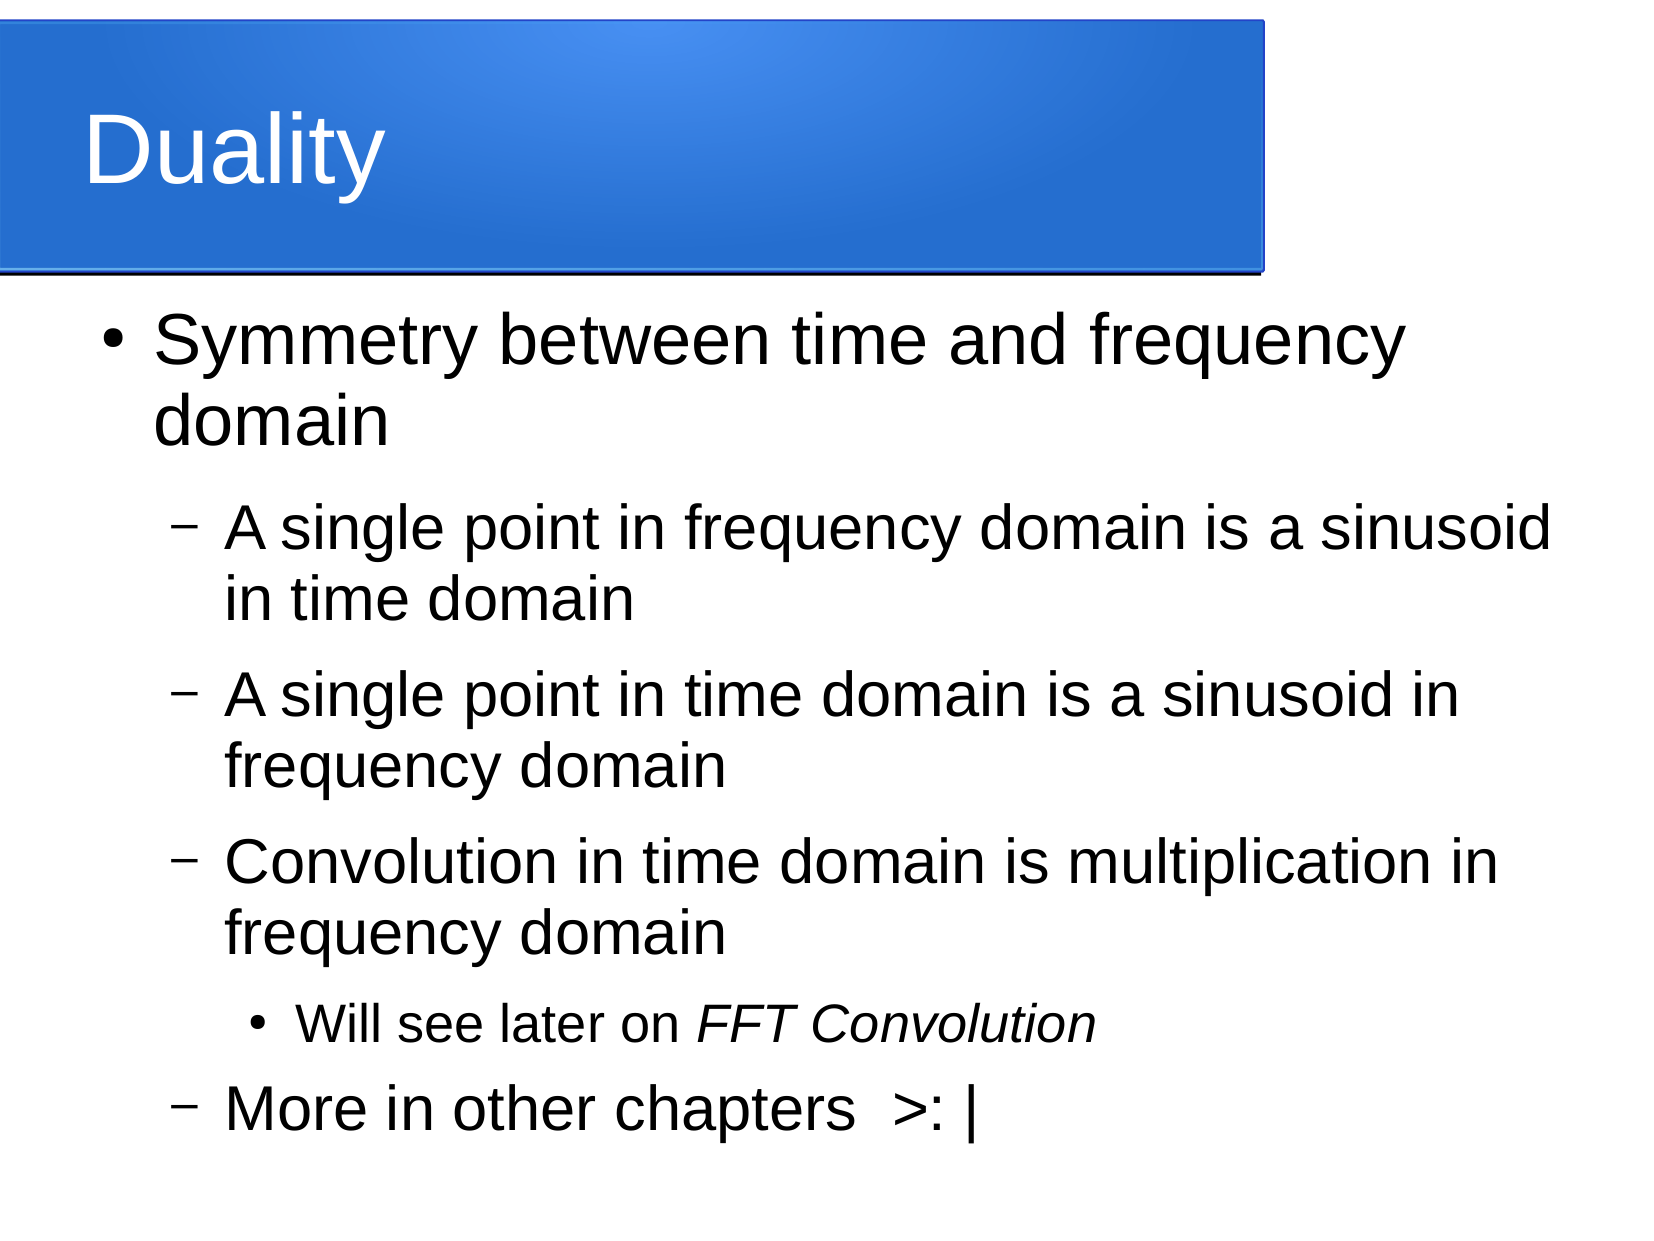

# Duality
Symmetry between time and frequency domain
A single point in frequency domain is a sinusoid in time domain
A single point in time domain is a sinusoid in frequency domain
Convolution in time domain is multiplication in frequency domain
Will see later on FFT Convolution
More in other chapters >: |